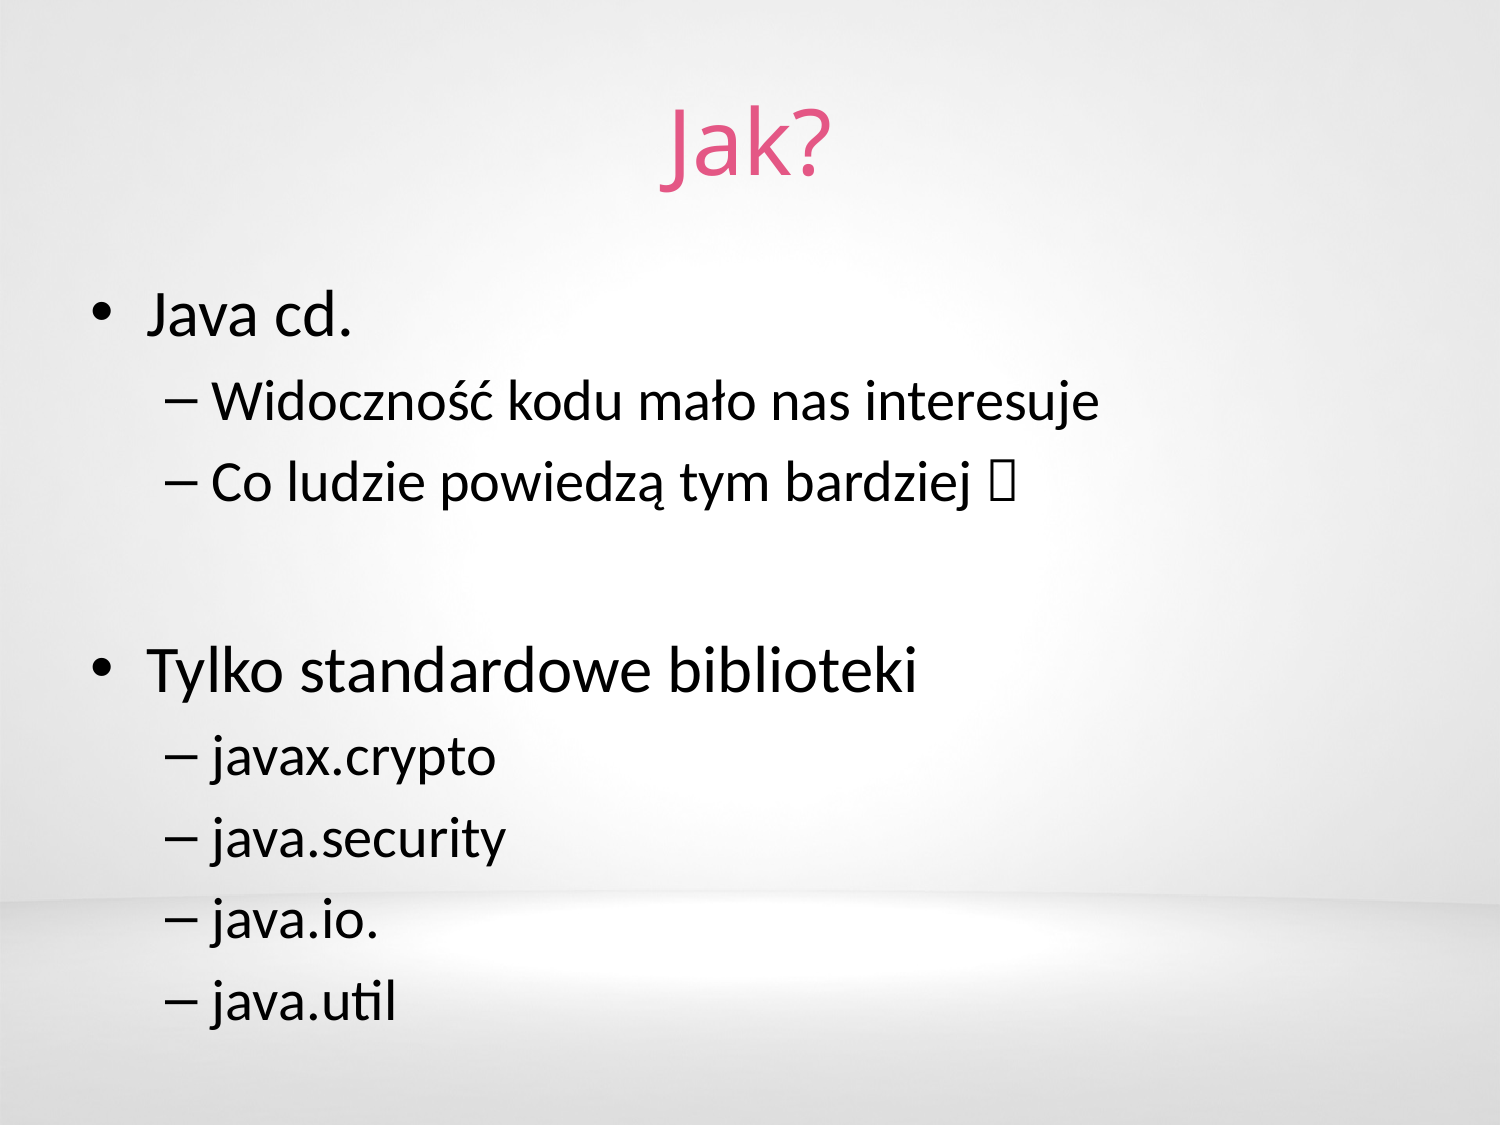

# Jak?
Java cd.
Widoczność kodu mało nas interesuje
Co ludzie powiedzą tym bardziej 
Tylko standardowe biblioteki
javax.crypto
java.security
java.io.
java.util